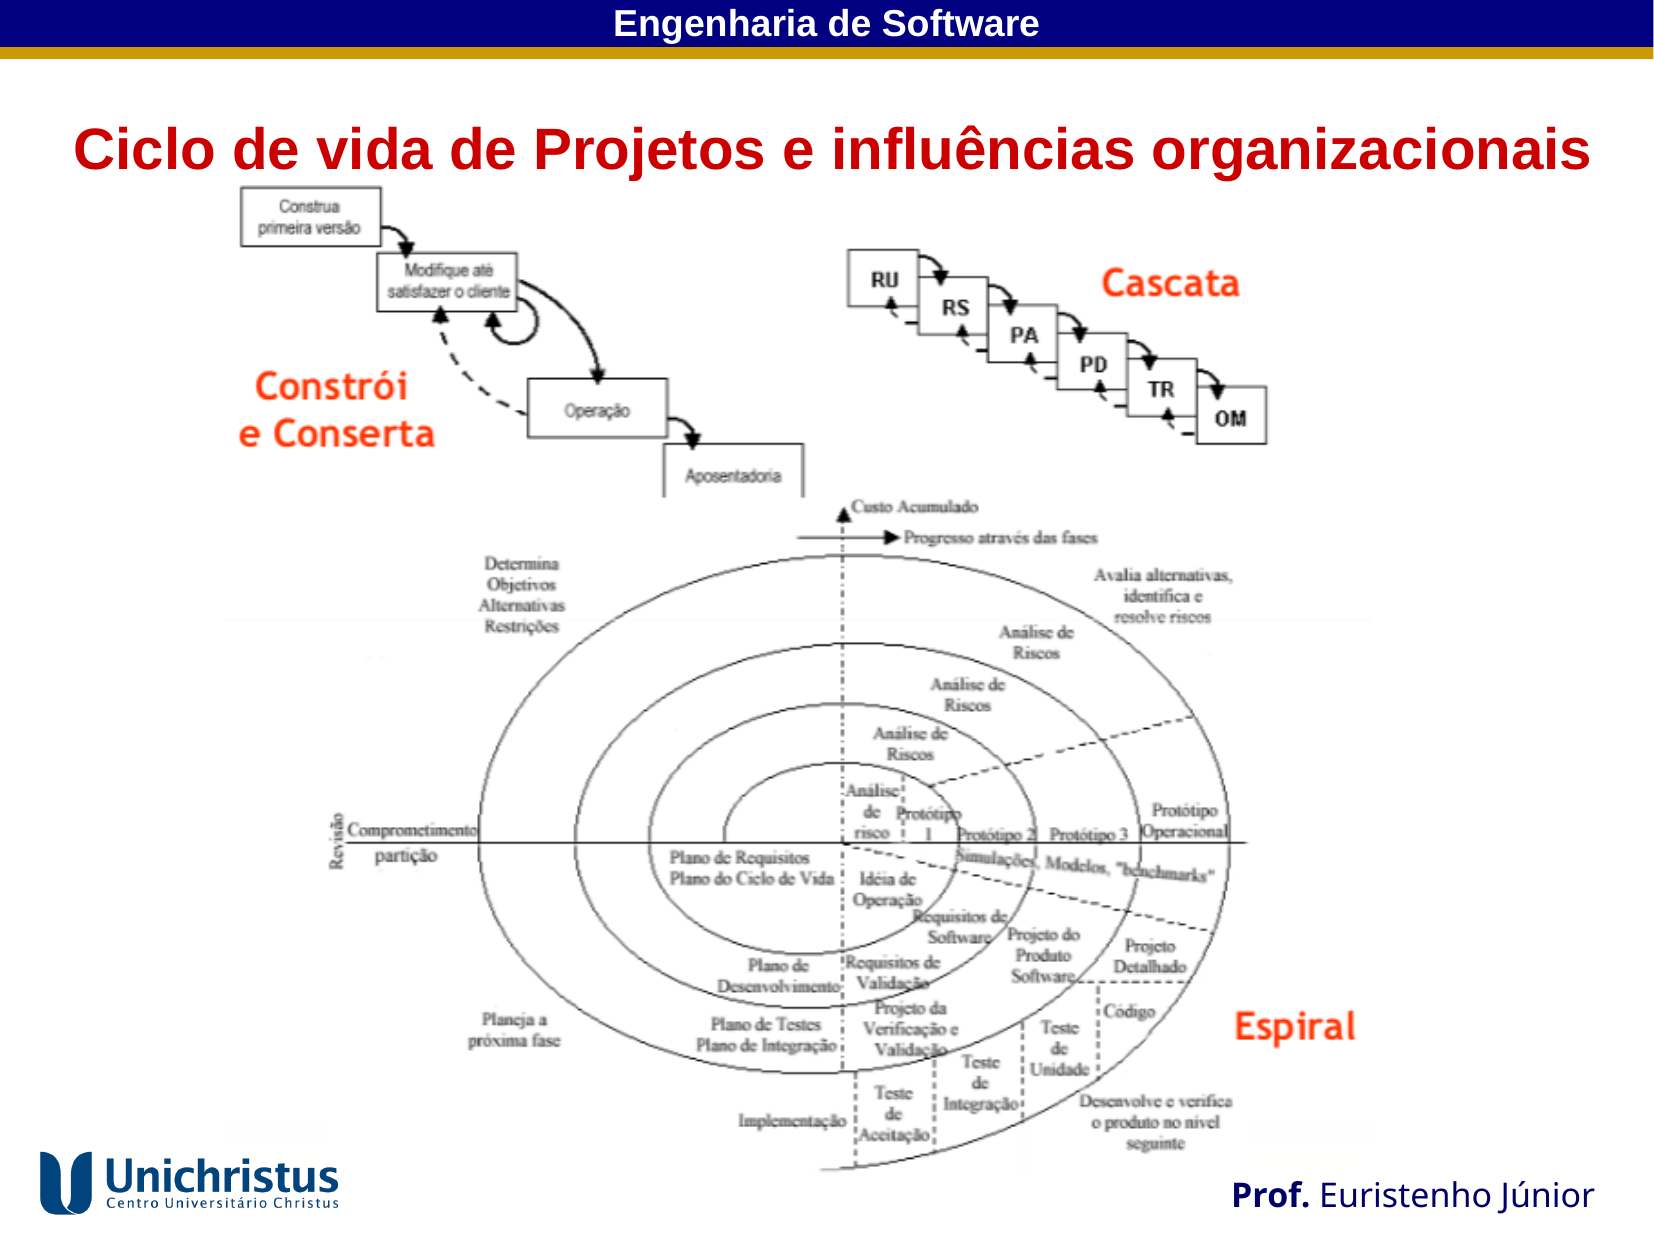

Engenharia de Software
Ciclo de vida de Projetos e influências organizacionais
Prof. Euristenho Júnior